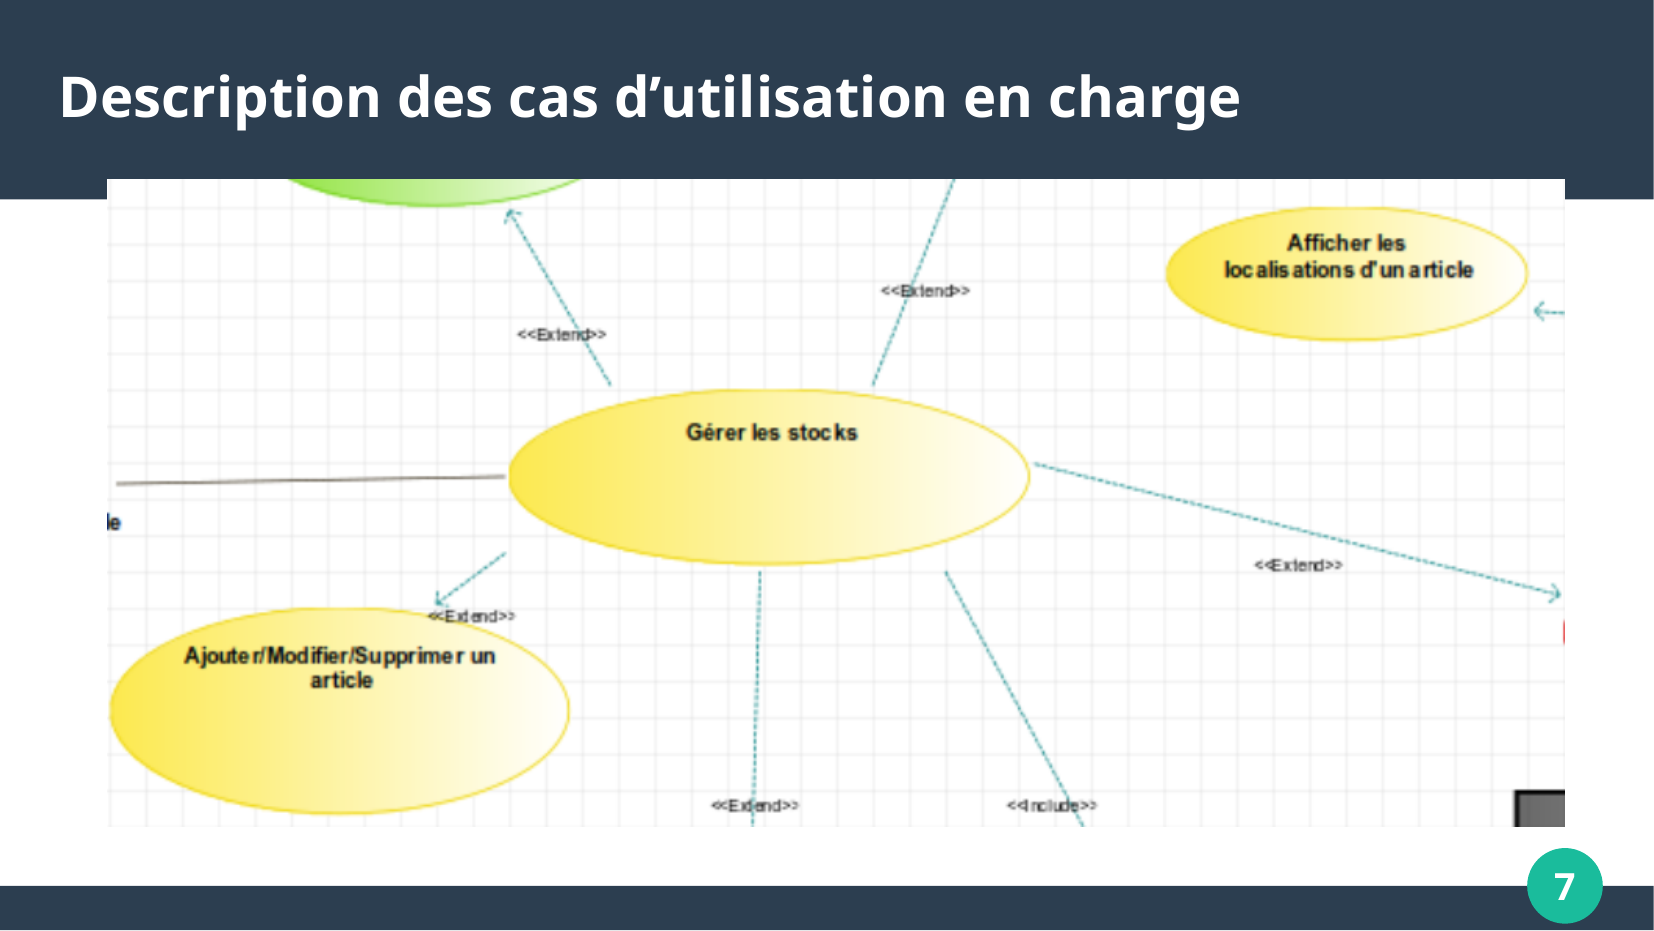

# Description des cas d’utilisation en charge